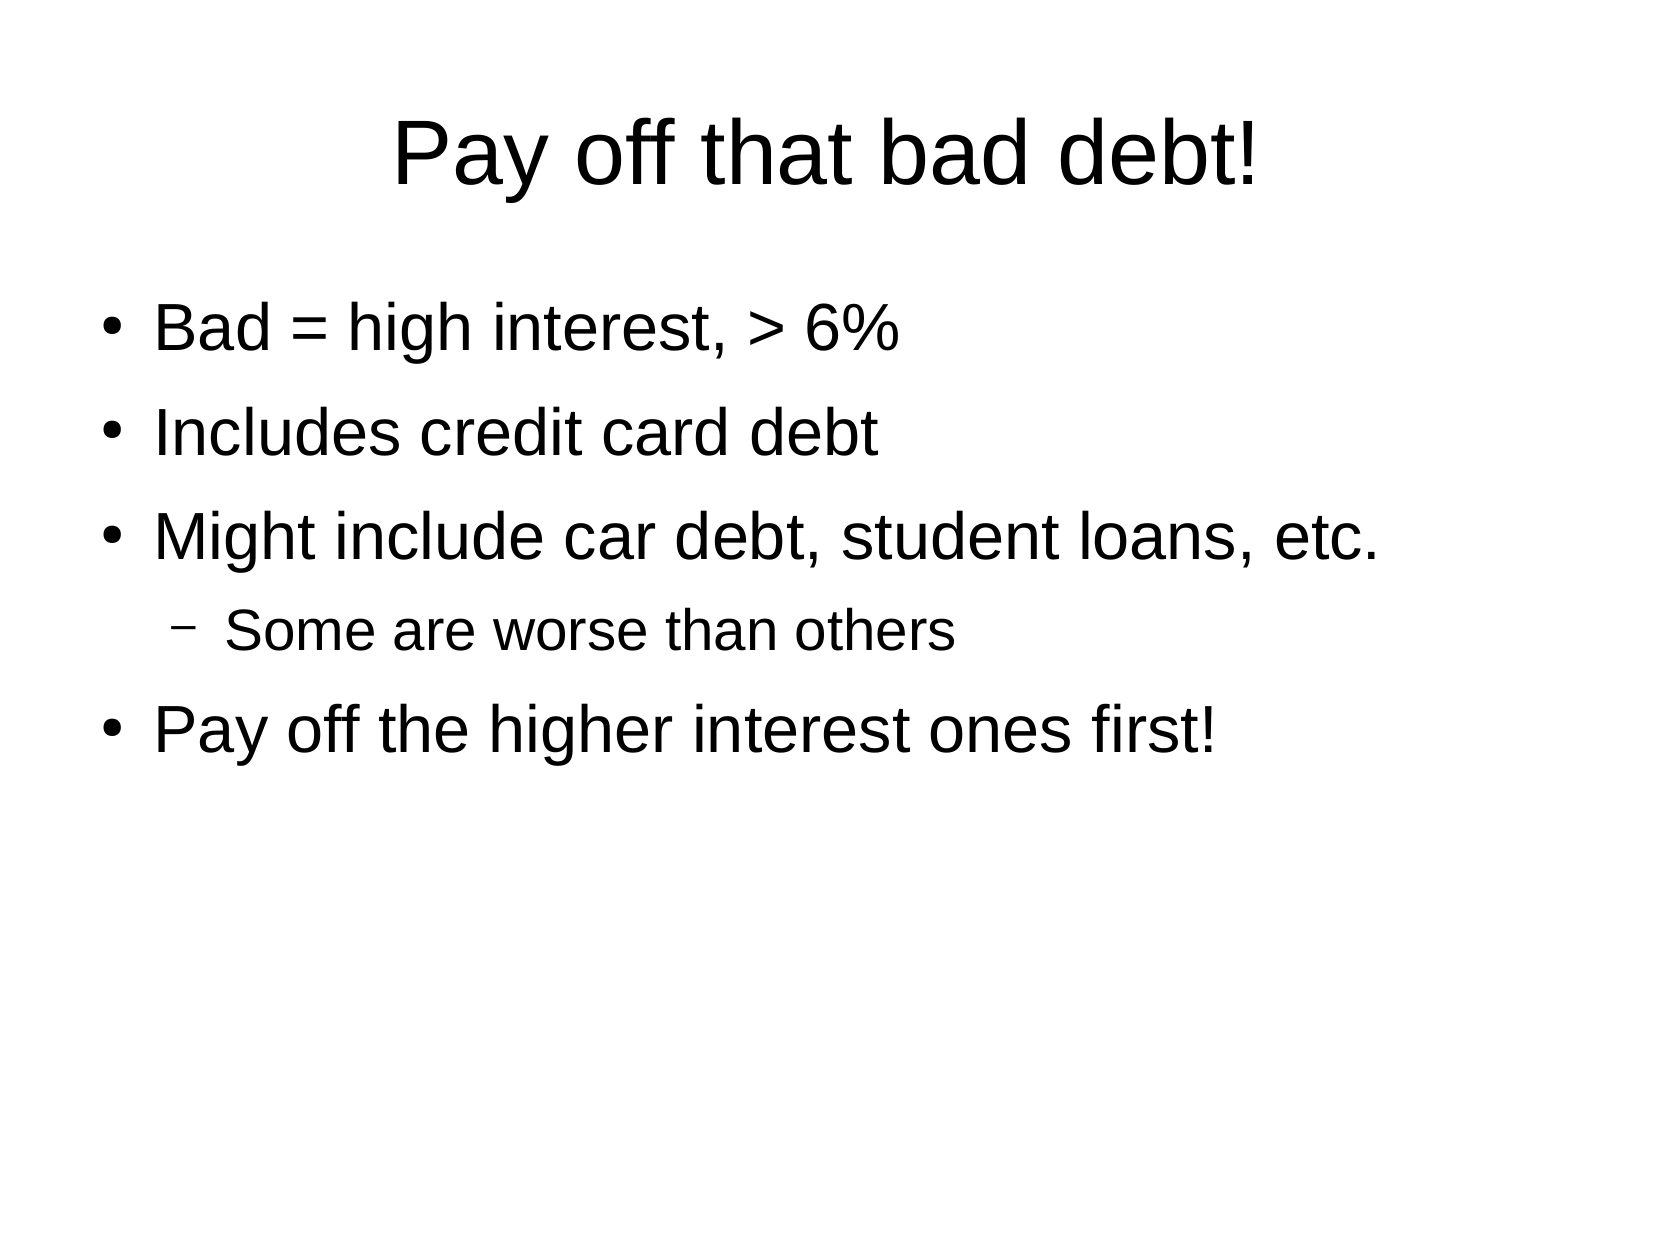

# Pay off that bad debt!
Bad = high interest, > 6%
Includes credit card debt
Might include car debt, student loans, etc.
Some are worse than others
Pay off the higher interest ones first!